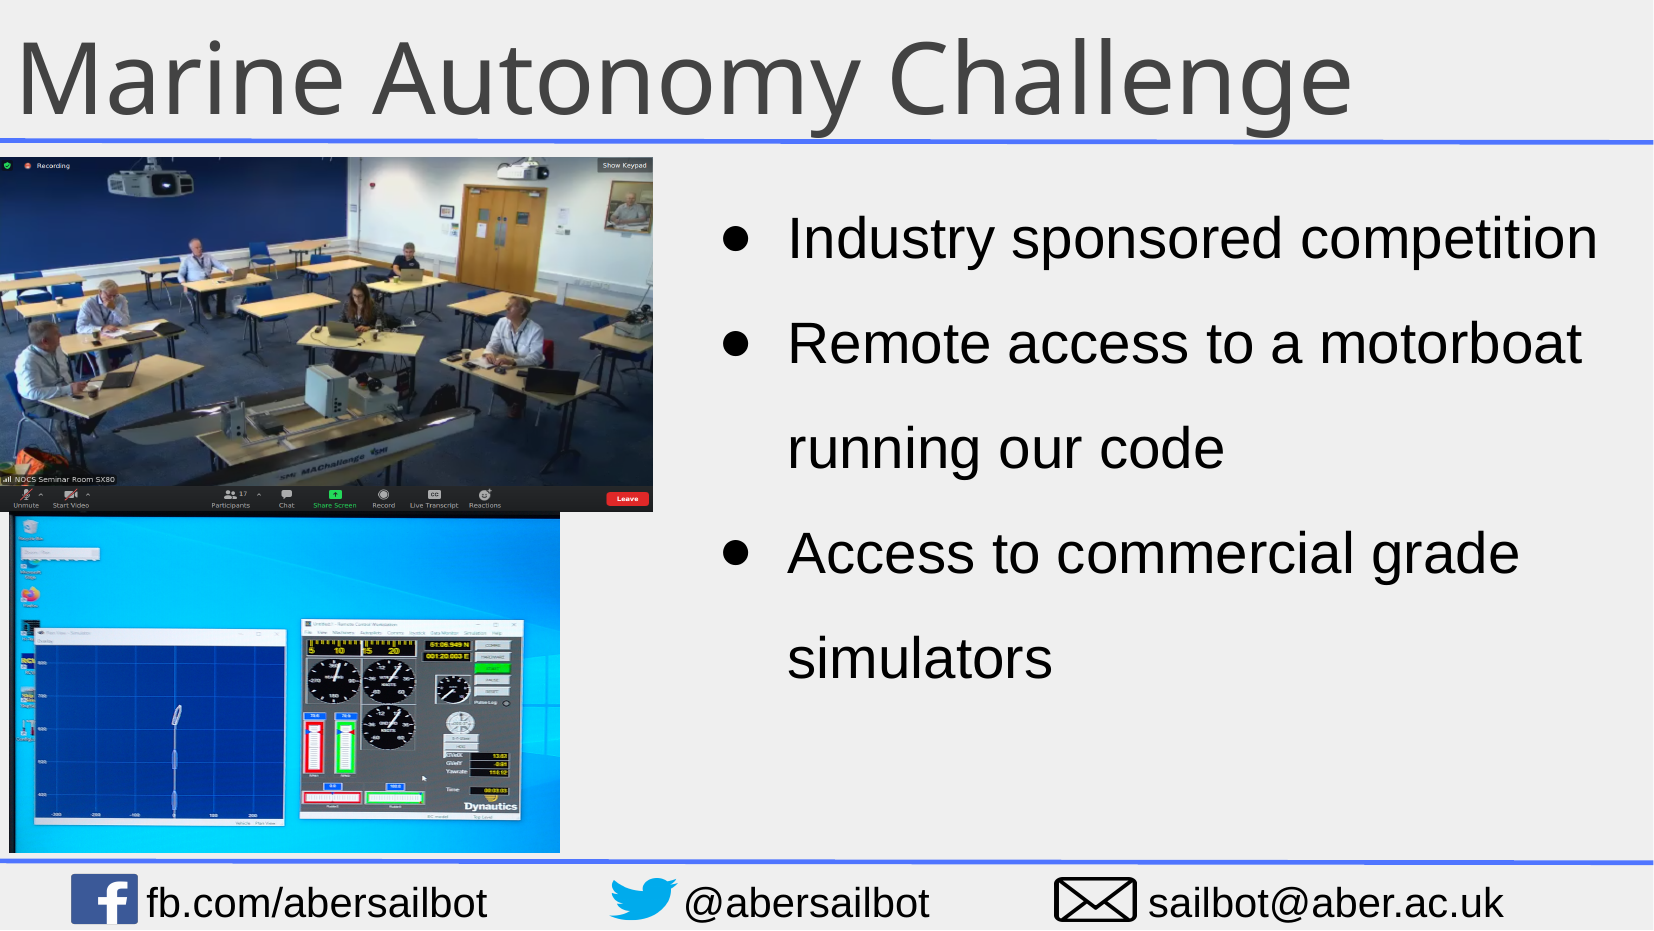

Marine Autonomy Challenge
Industry sponsored competition
Remote access to a motorboat running our code
Access to commercial grade simulators
fb.com/abersailbot @abersailbot sailbot@aber.ac.uk